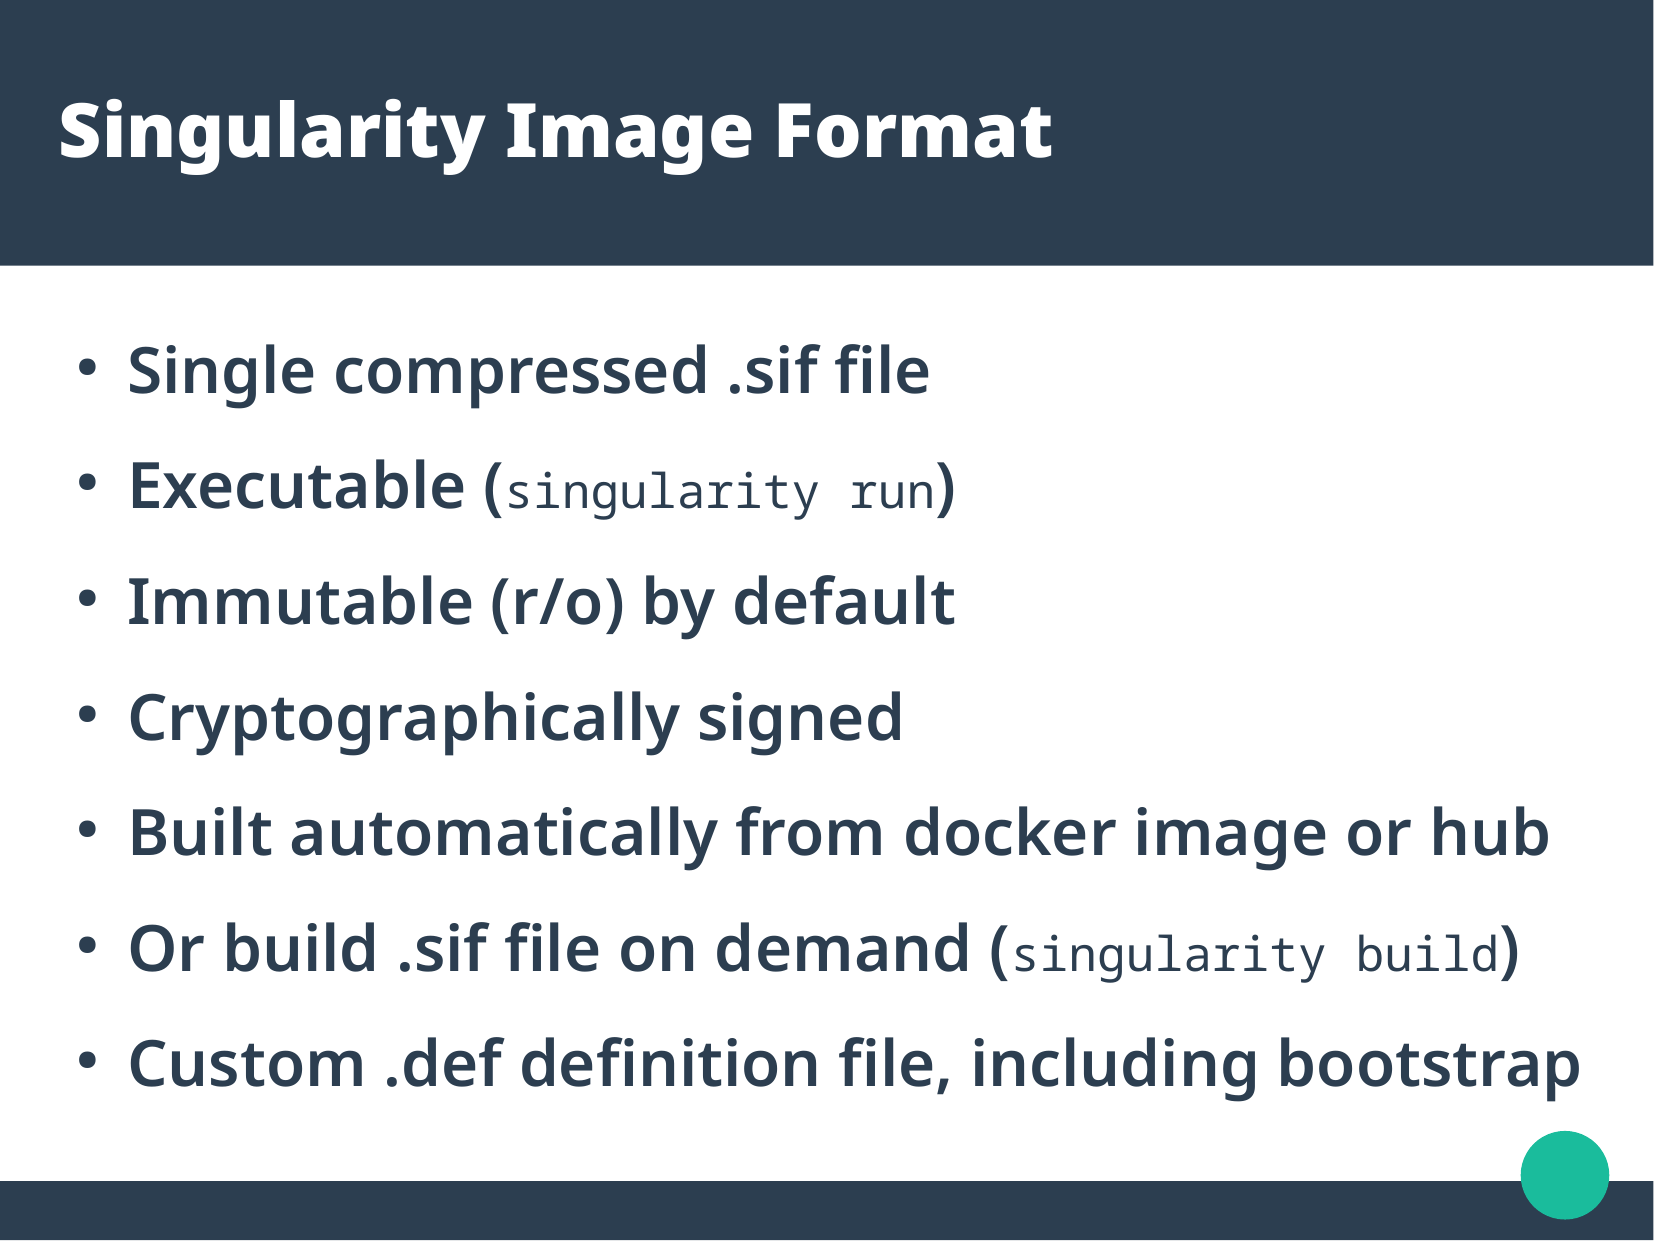

# Singularity Image Format
Single compressed .sif file
Executable (singularity run)
Immutable (r/o) by default
Cryptographically signed
Built automatically from docker image or hub
Or build .sif file on demand (singularity build)
Custom .def definition file, including bootstrap